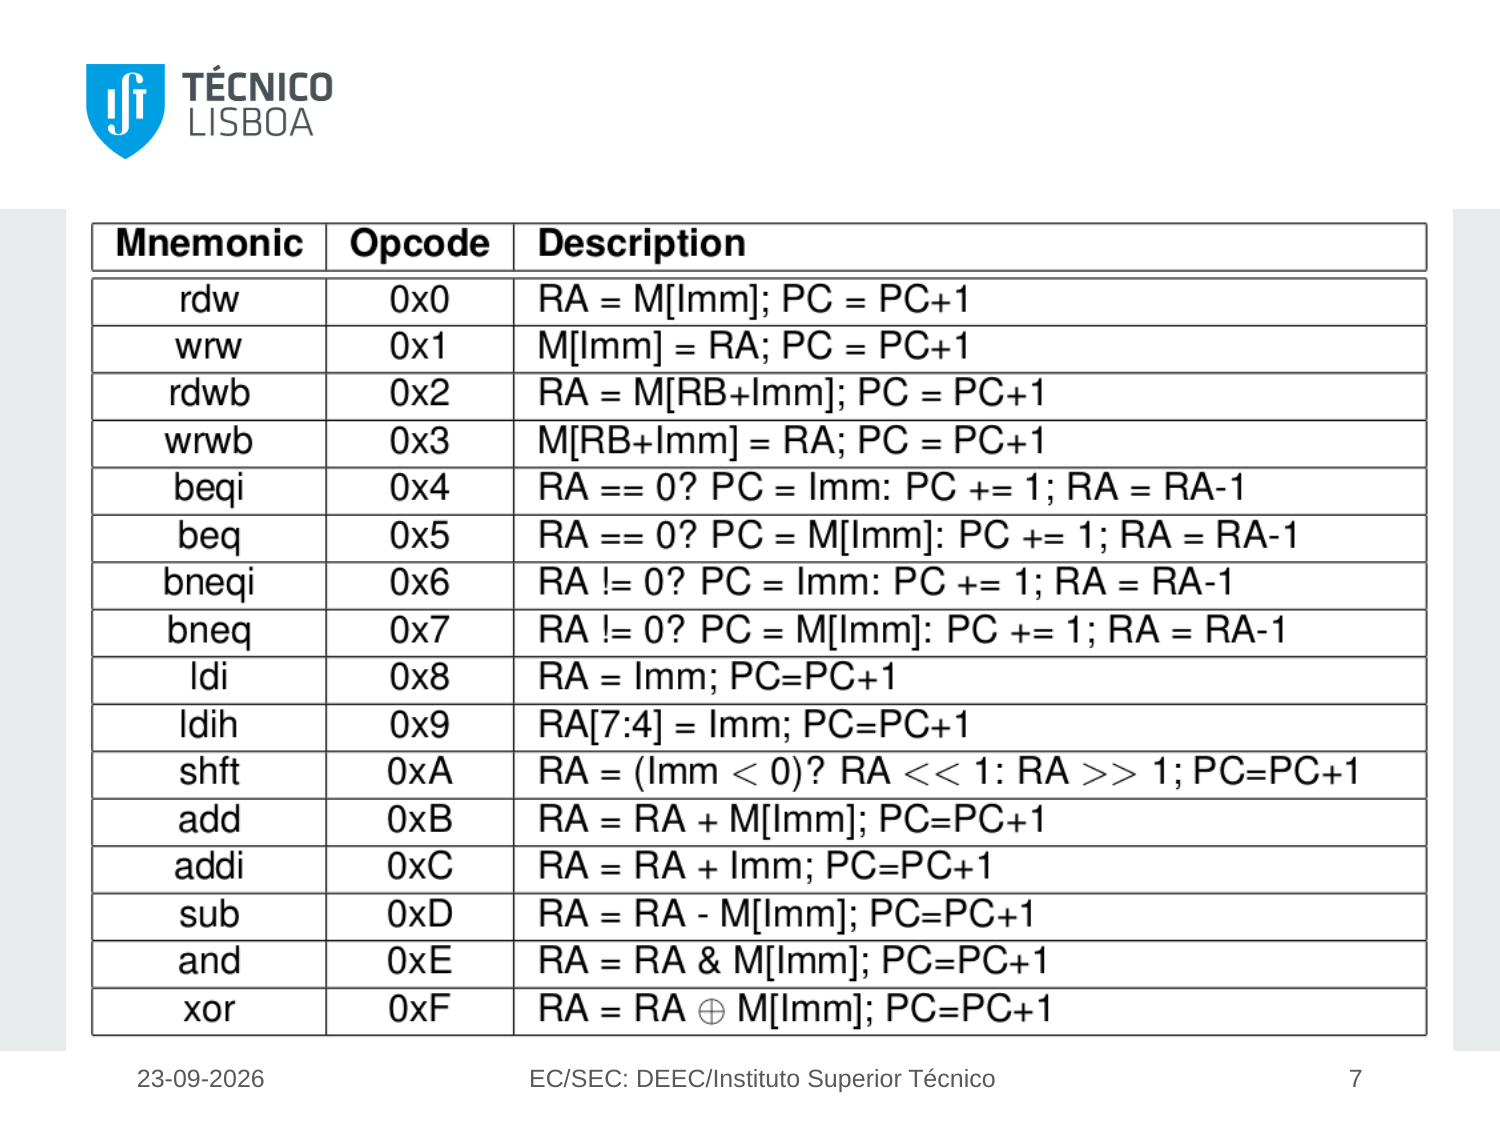

# Versat instruction set summary
EC/SEC: DEEC/Instituto Superior Técnico